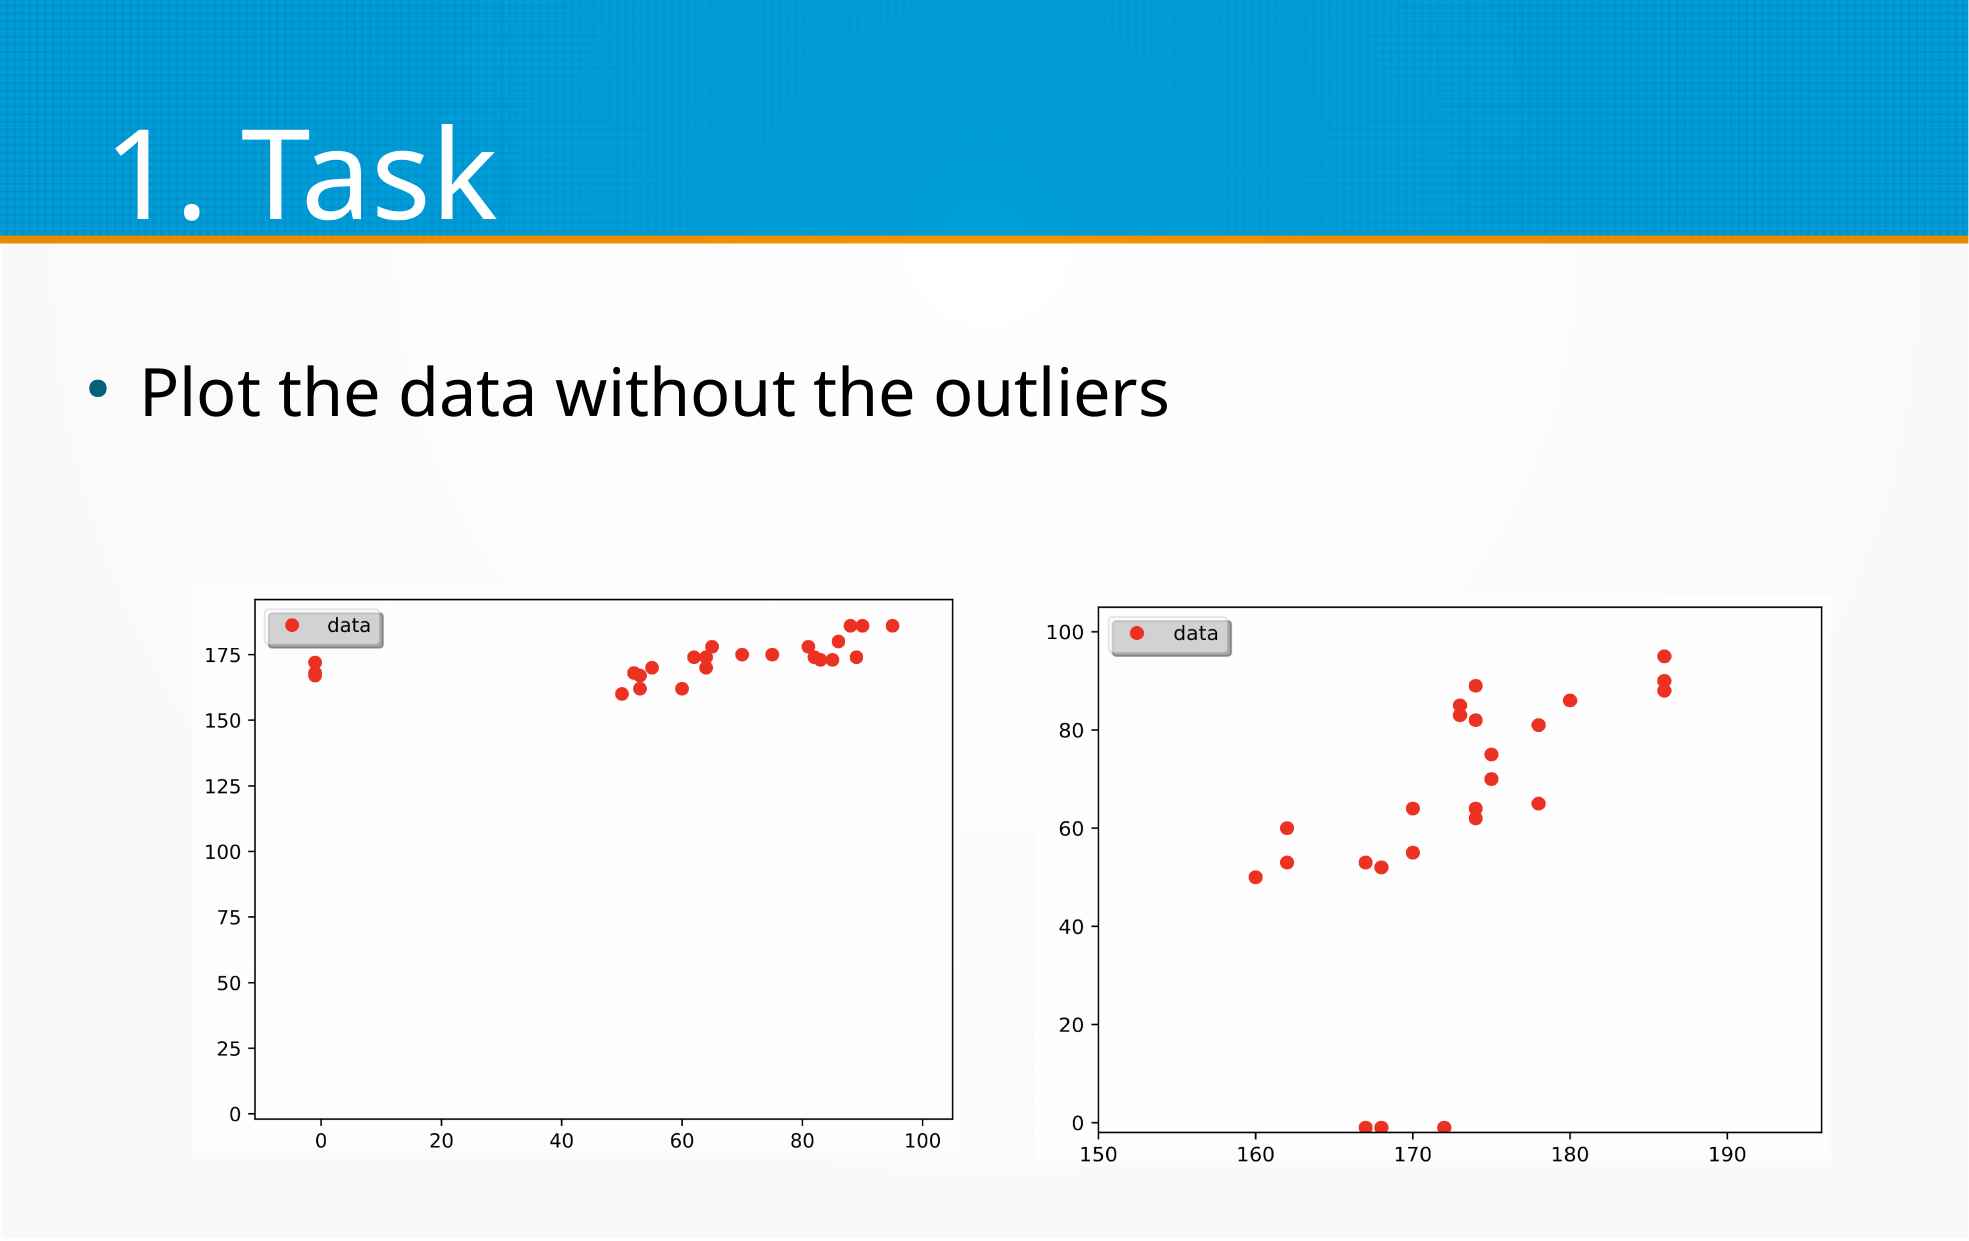

#
1. Task
Plot the data without the outliers